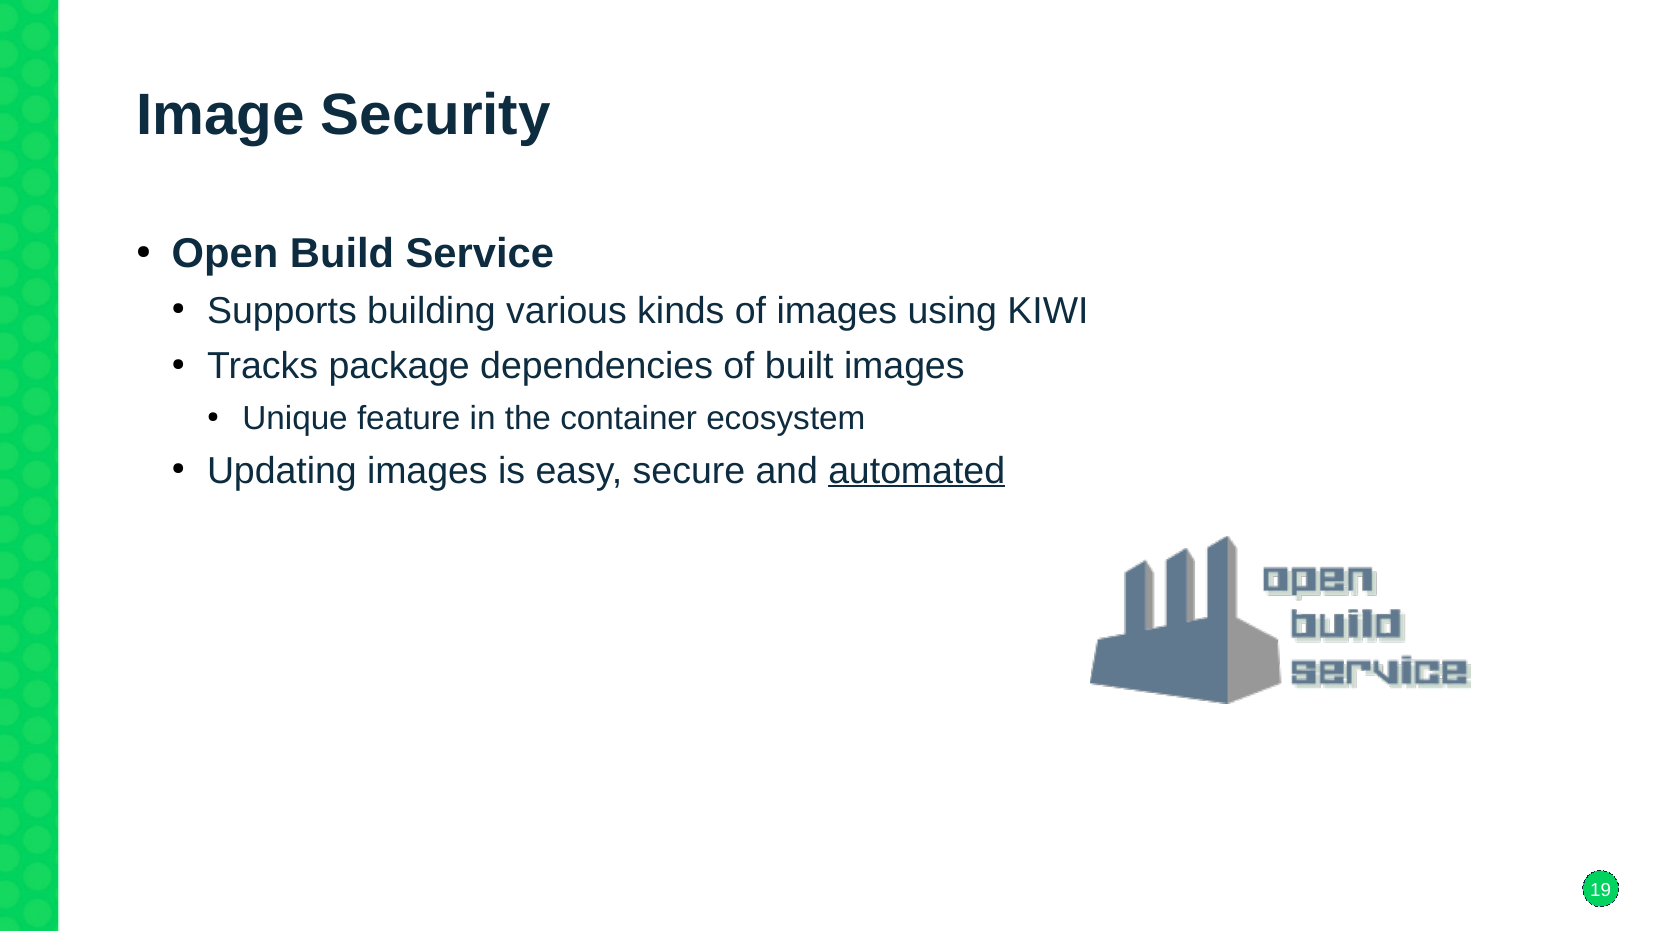

# Image Security
Open Build Service
Supports building various kinds of images using KIWI
Tracks package dependencies of built images
Unique feature in the container ecosystem
Updating images is easy, secure and automated
19